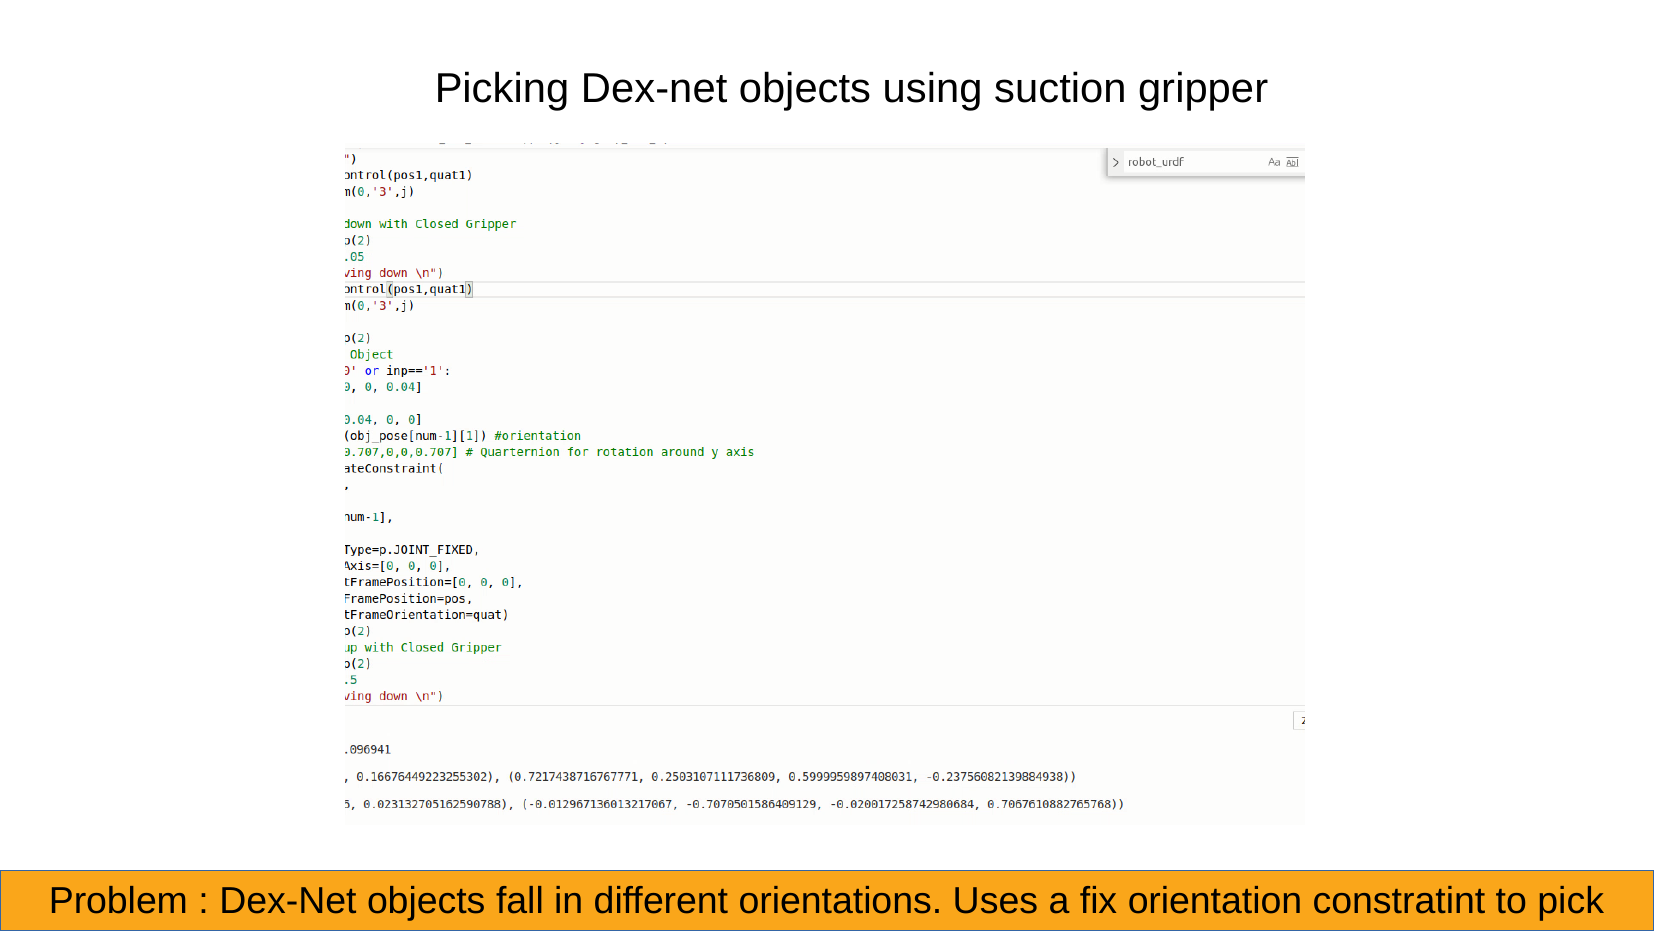

Picking Dex-net objects using suction gripper
Problem : Dex-Net objects fall in different orientations. Uses a fix orientation constratint to pick